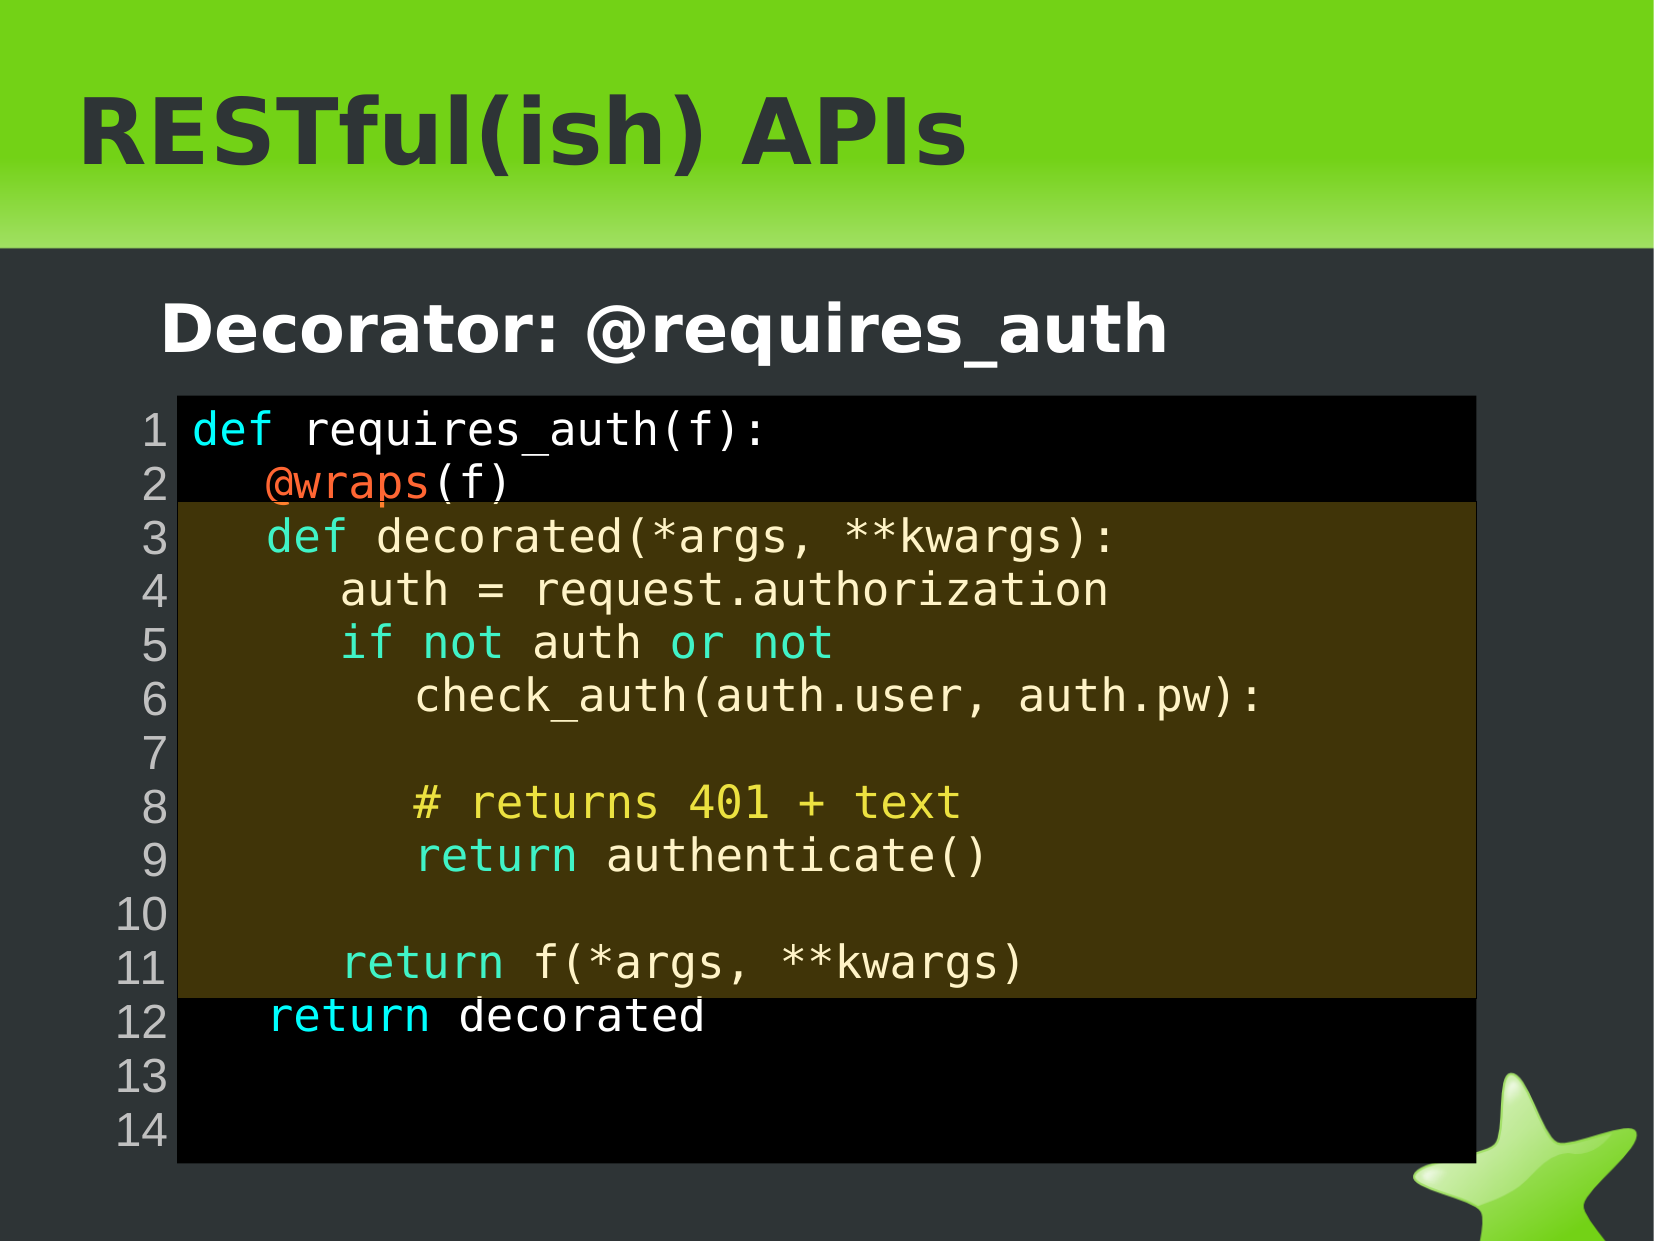

# RESTful(ish) APIs
Decorator: @requires_auth
1
2
3
4
5
6
7
8
9
10
11
12
13
14
def requires_auth(f):
	@wraps(f)
	def decorated(*args, **kwargs):
		auth = request.authorization
		if not auth or not
			check_auth(auth.user, auth.pw):
			# returns 401 + text
			return authenticate()
		return f(*args, **kwargs)
	return decorated